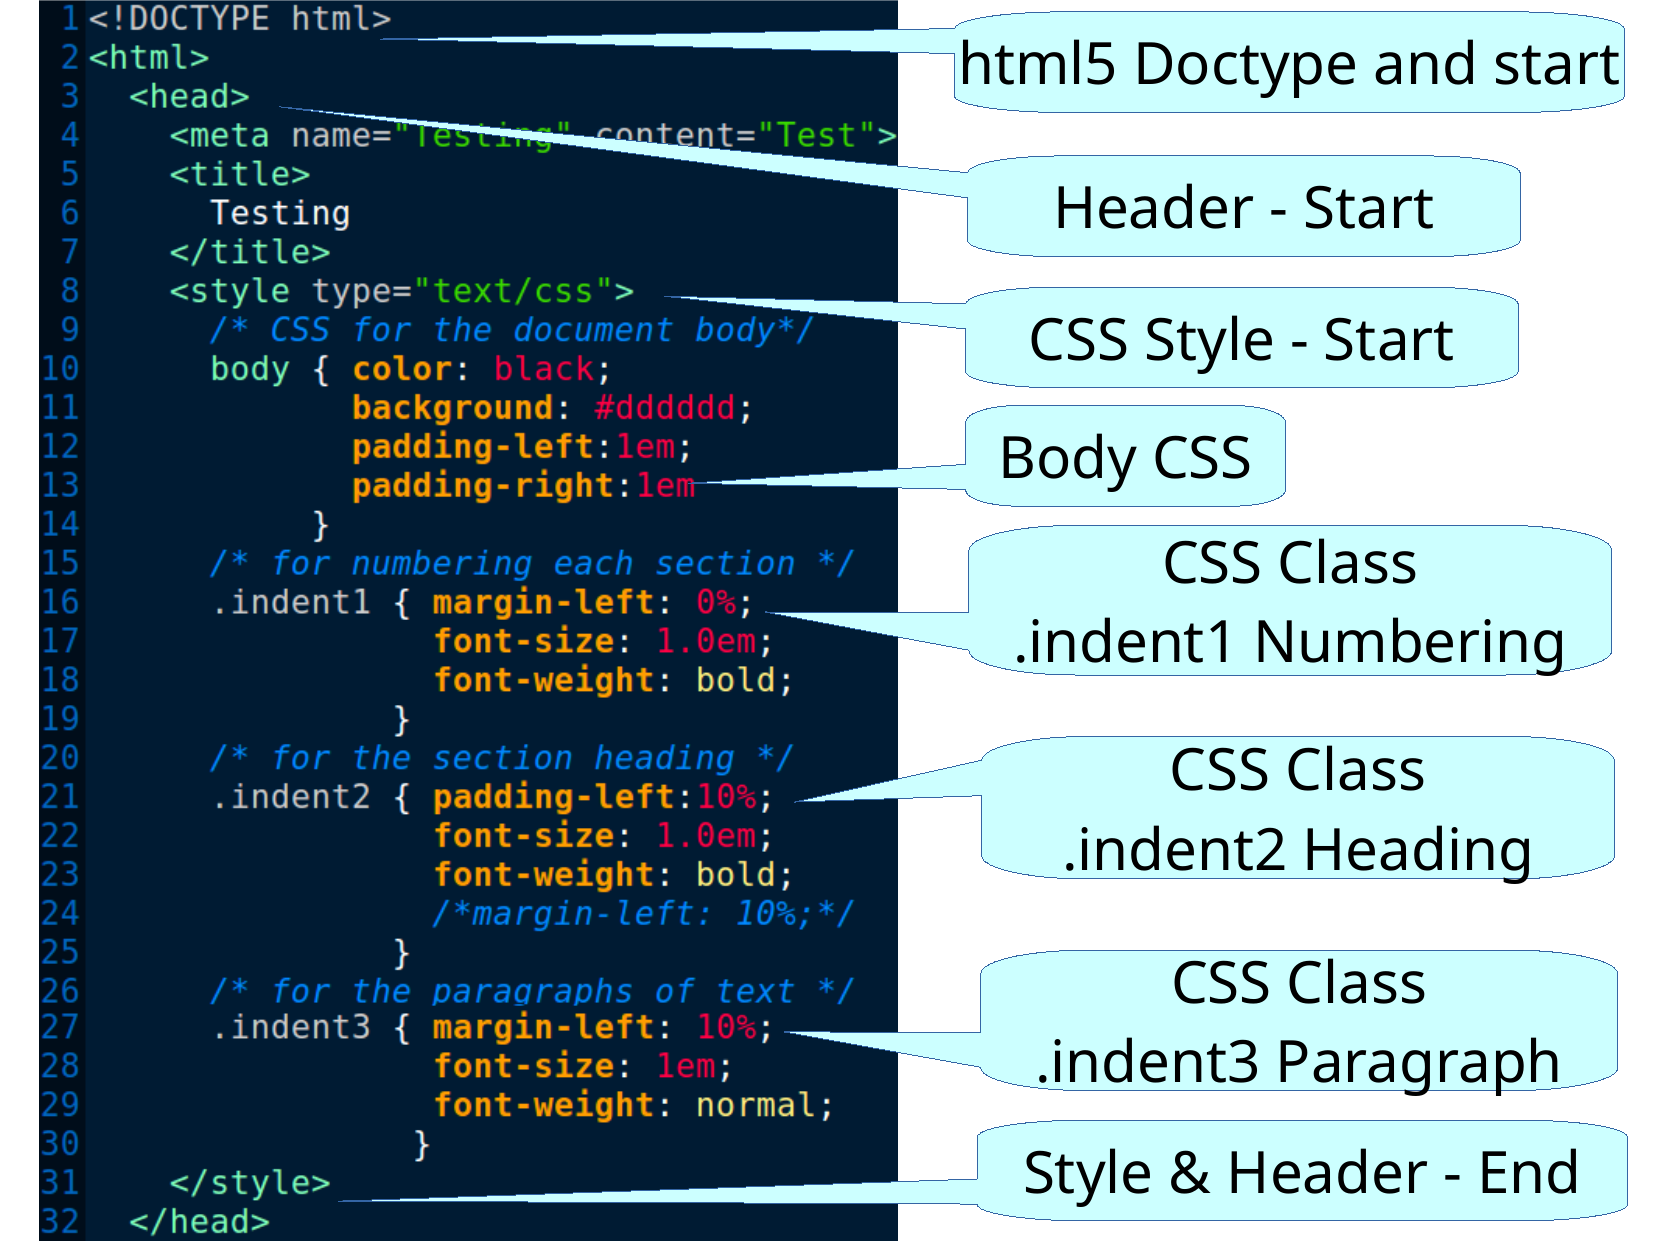

html5 Doctype and start
Header - Start
CSS Style - Start
Body CSS
CSS Class
.indent1 Numbering
CSS Class
.indent2 Heading
CSS Class
.indent3 Paragraph
Style & Header - End